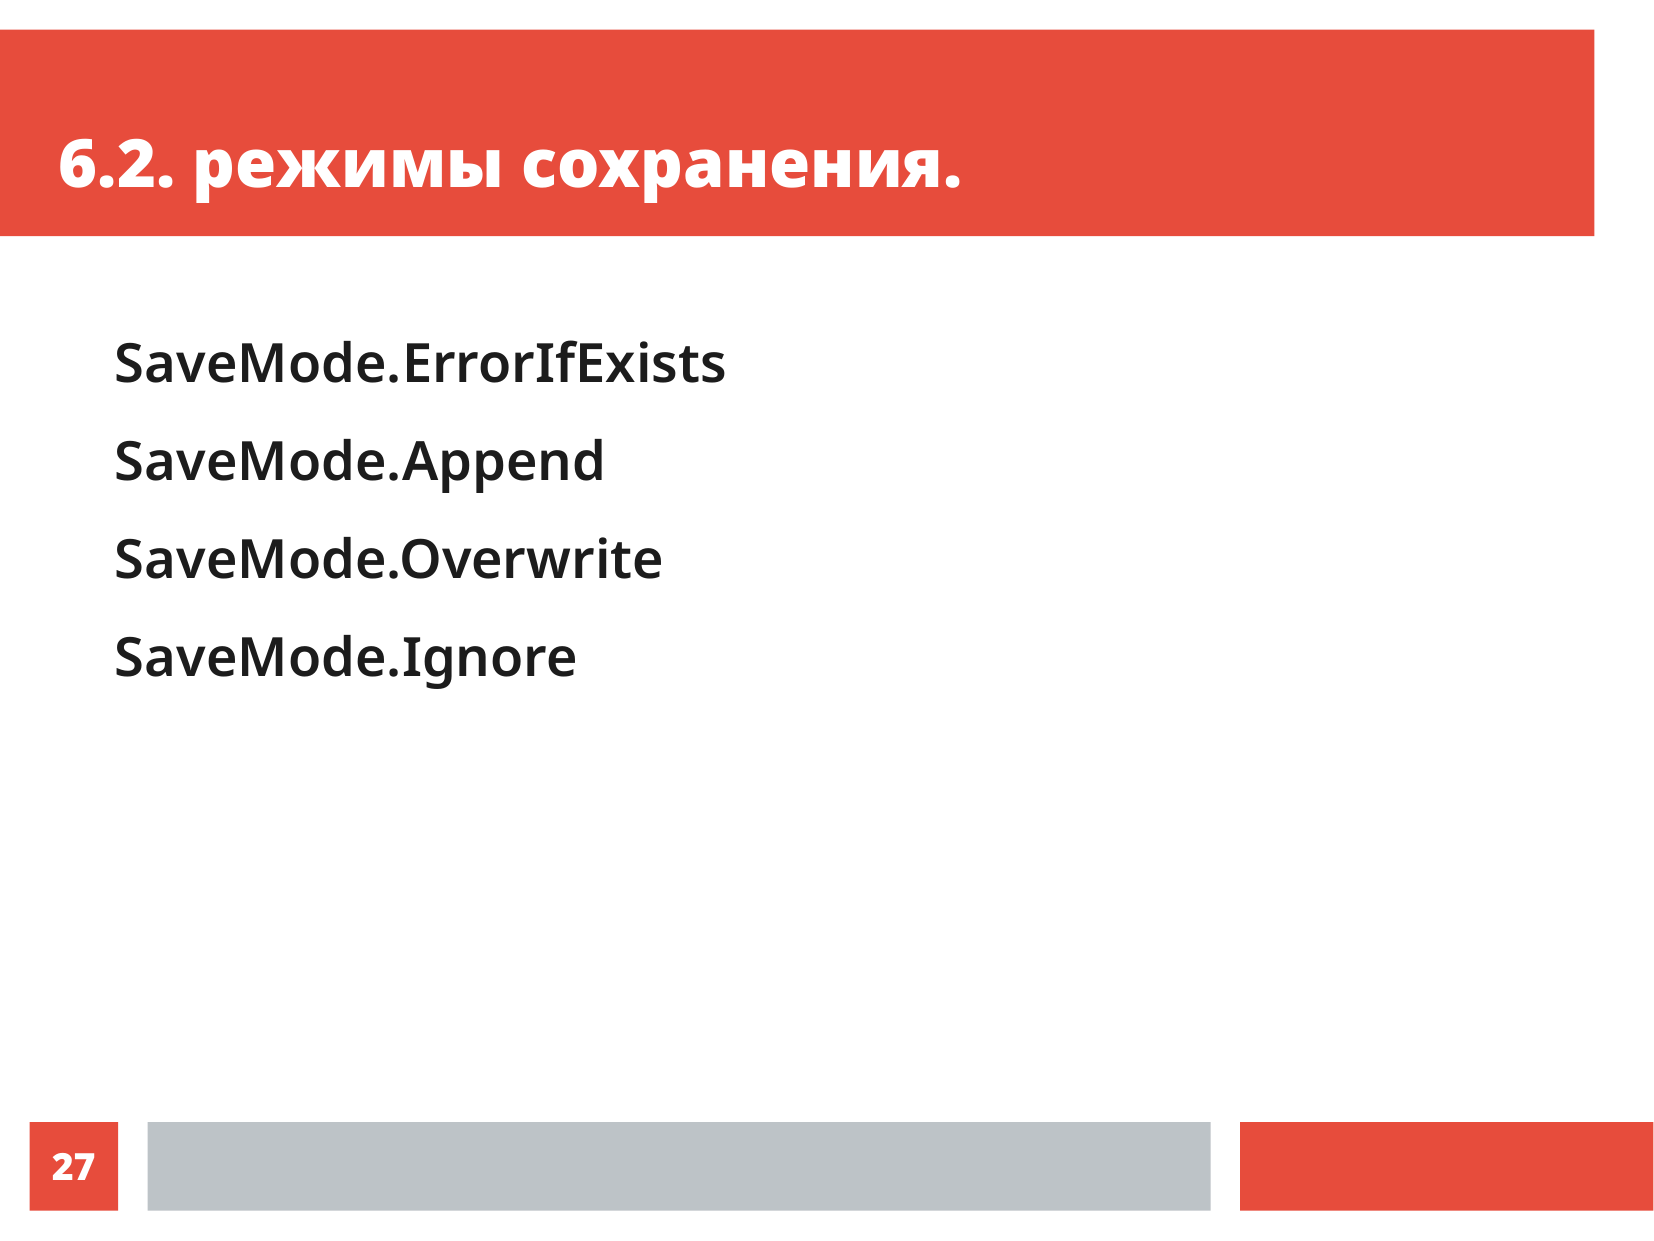

# 6.2. режимы сохранения.
 SaveMode.ErrorIfExists
 SaveMode.Append
 SaveMode.Overwrite
 SaveMode.Ignore
27